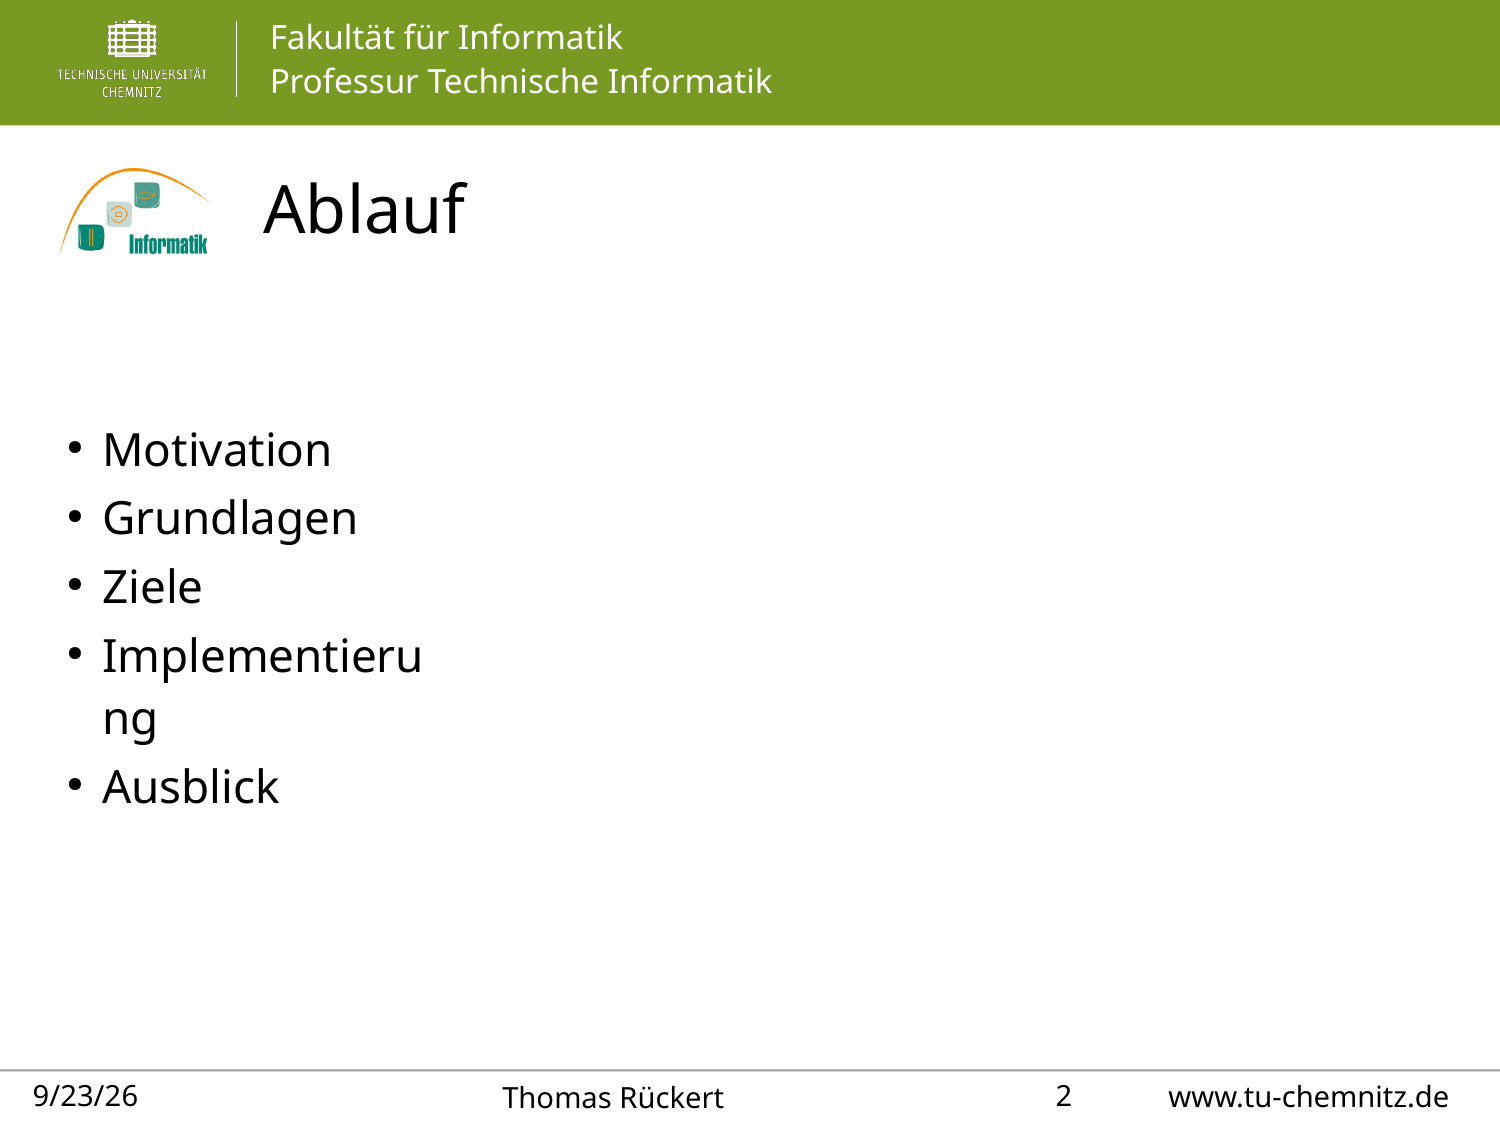

# Ablauf
Motivation
Grundlagen
Ziele
Implementierung
Ausblick
Thomas Rückert